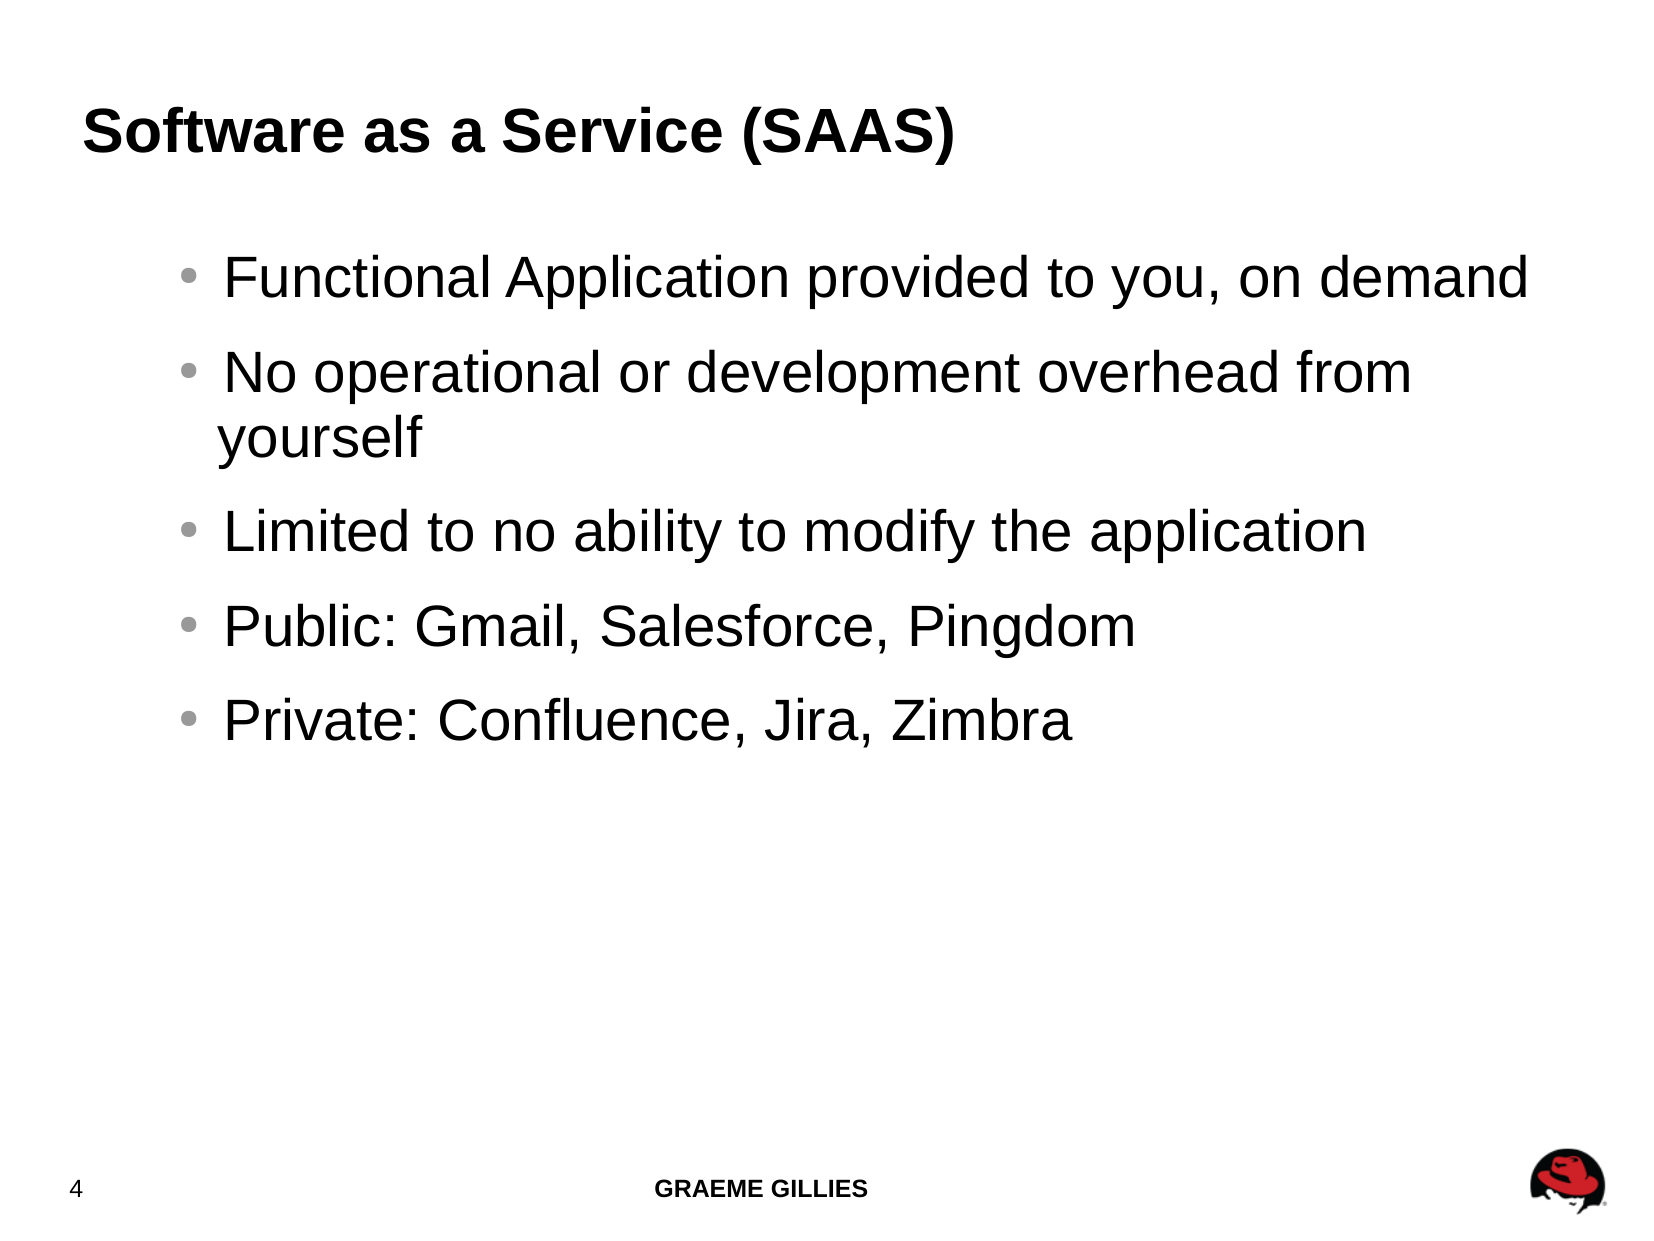

# Software as a Service (SAAS)
Functional Application provided to you, on demand
No operational or development overhead from yourself
Limited to no ability to modify the application
Public: Gmail, Salesforce, Pingdom
Private: Confluence, Jira, Zimbra